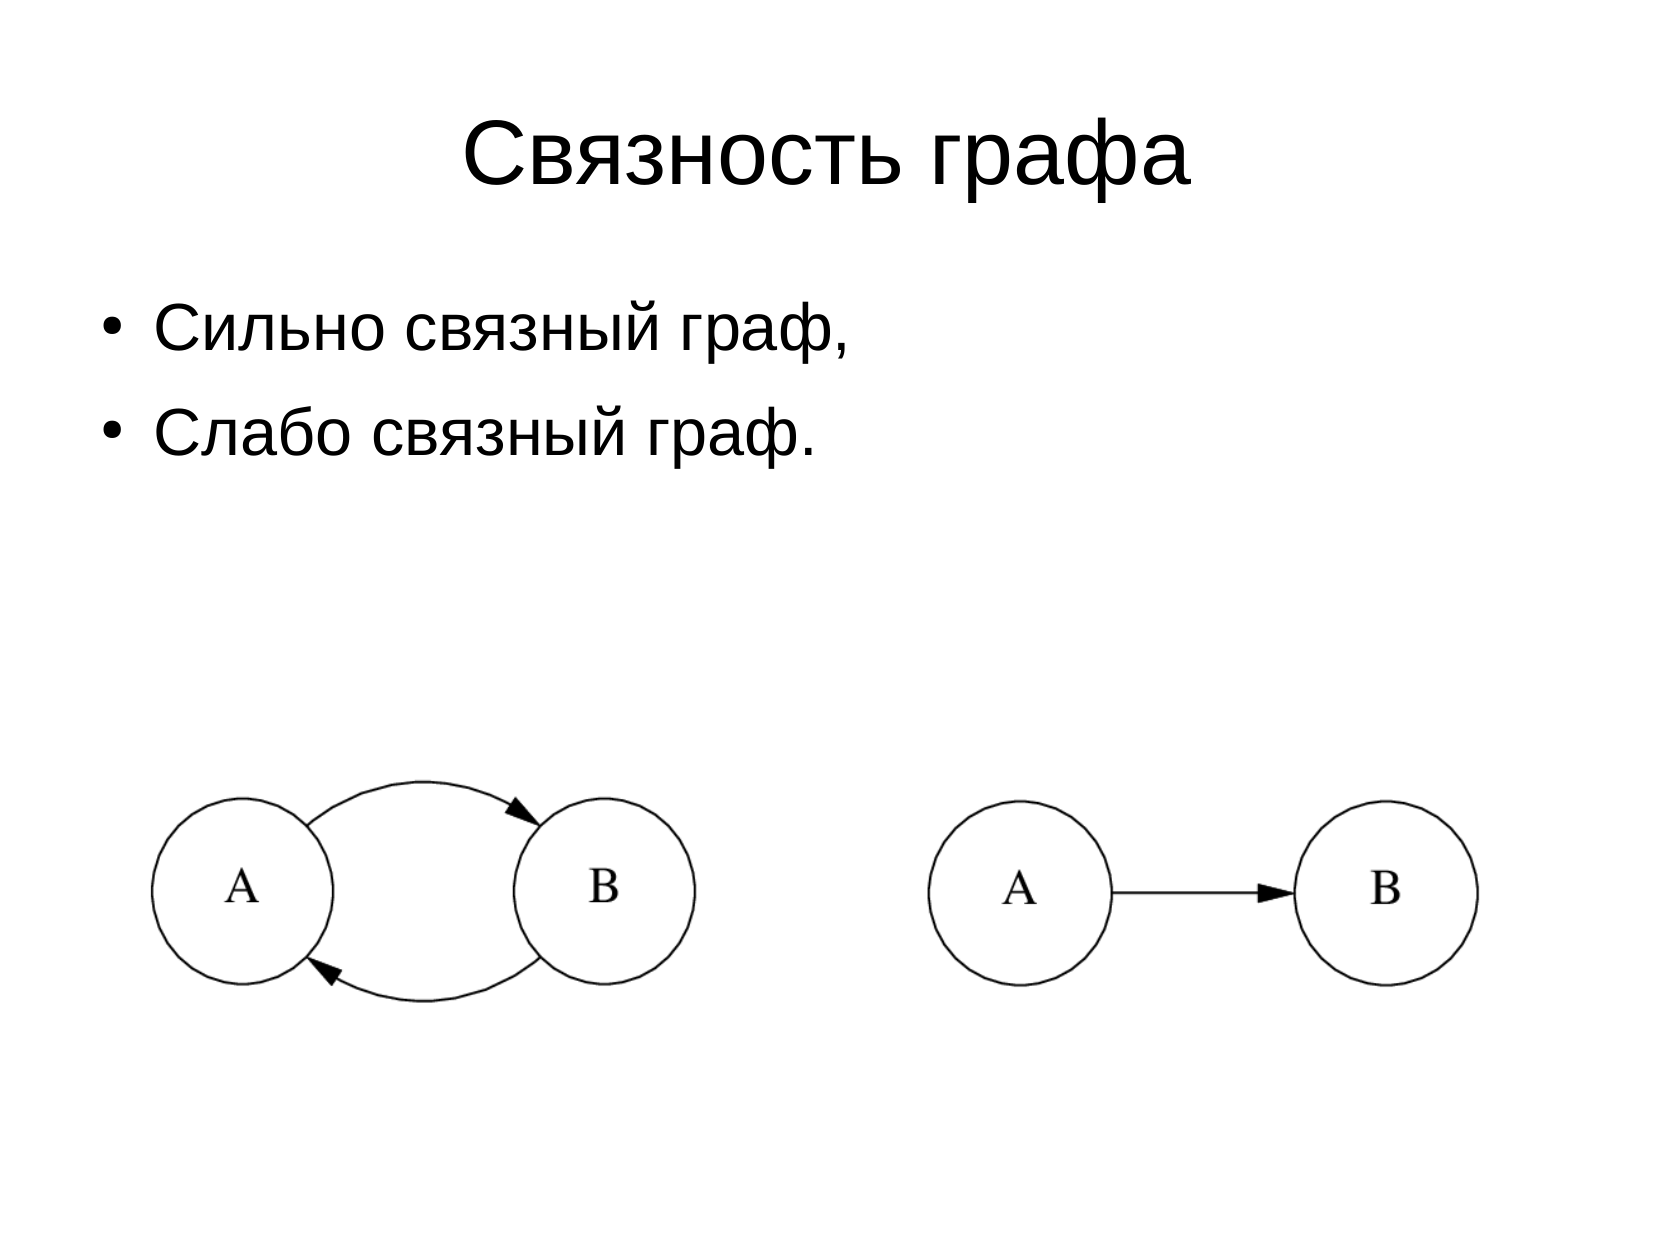

# Связность графа
Сильно связный граф,
Слабо связный граф.